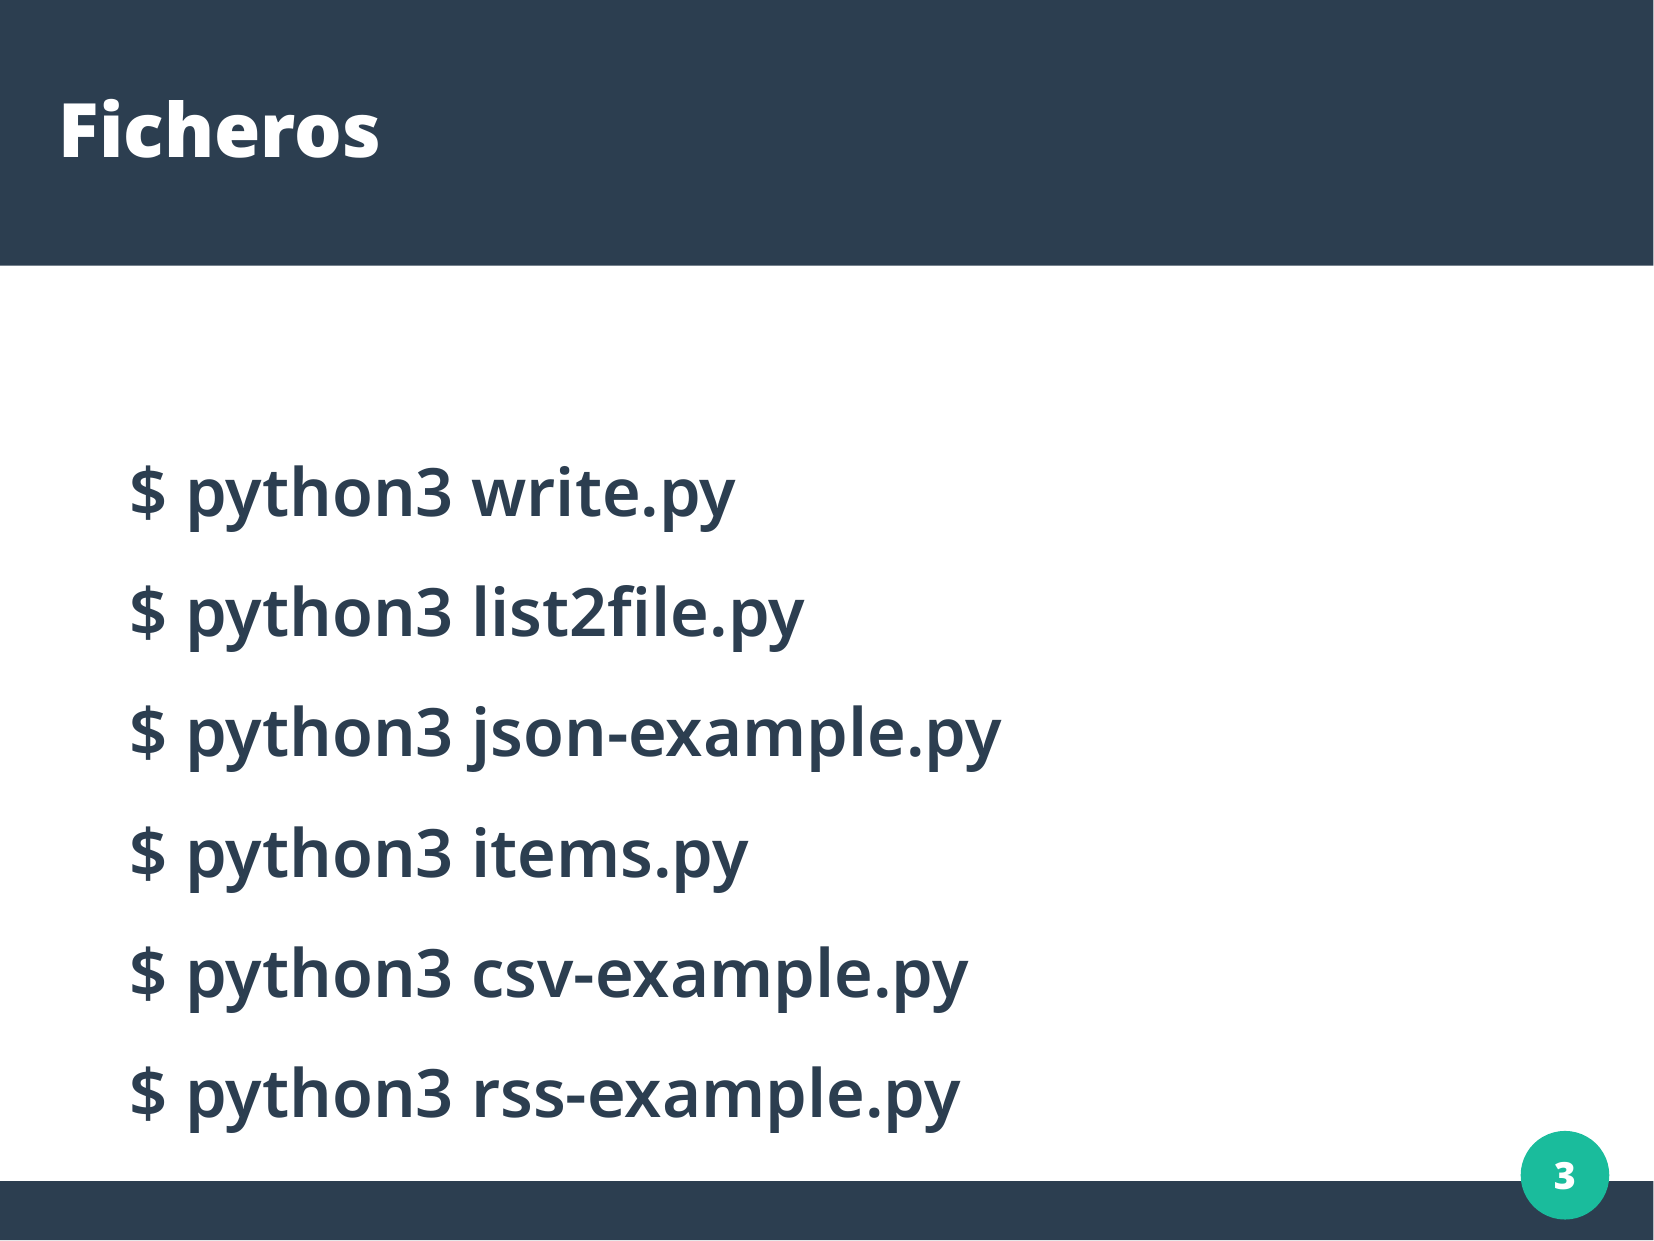

# Ficheros
$ python3 write.py
$ python3 list2file.py
$ python3 json-example.py
$ python3 items.py
$ python3 csv-example.py
$ python3 rss-example.py
3